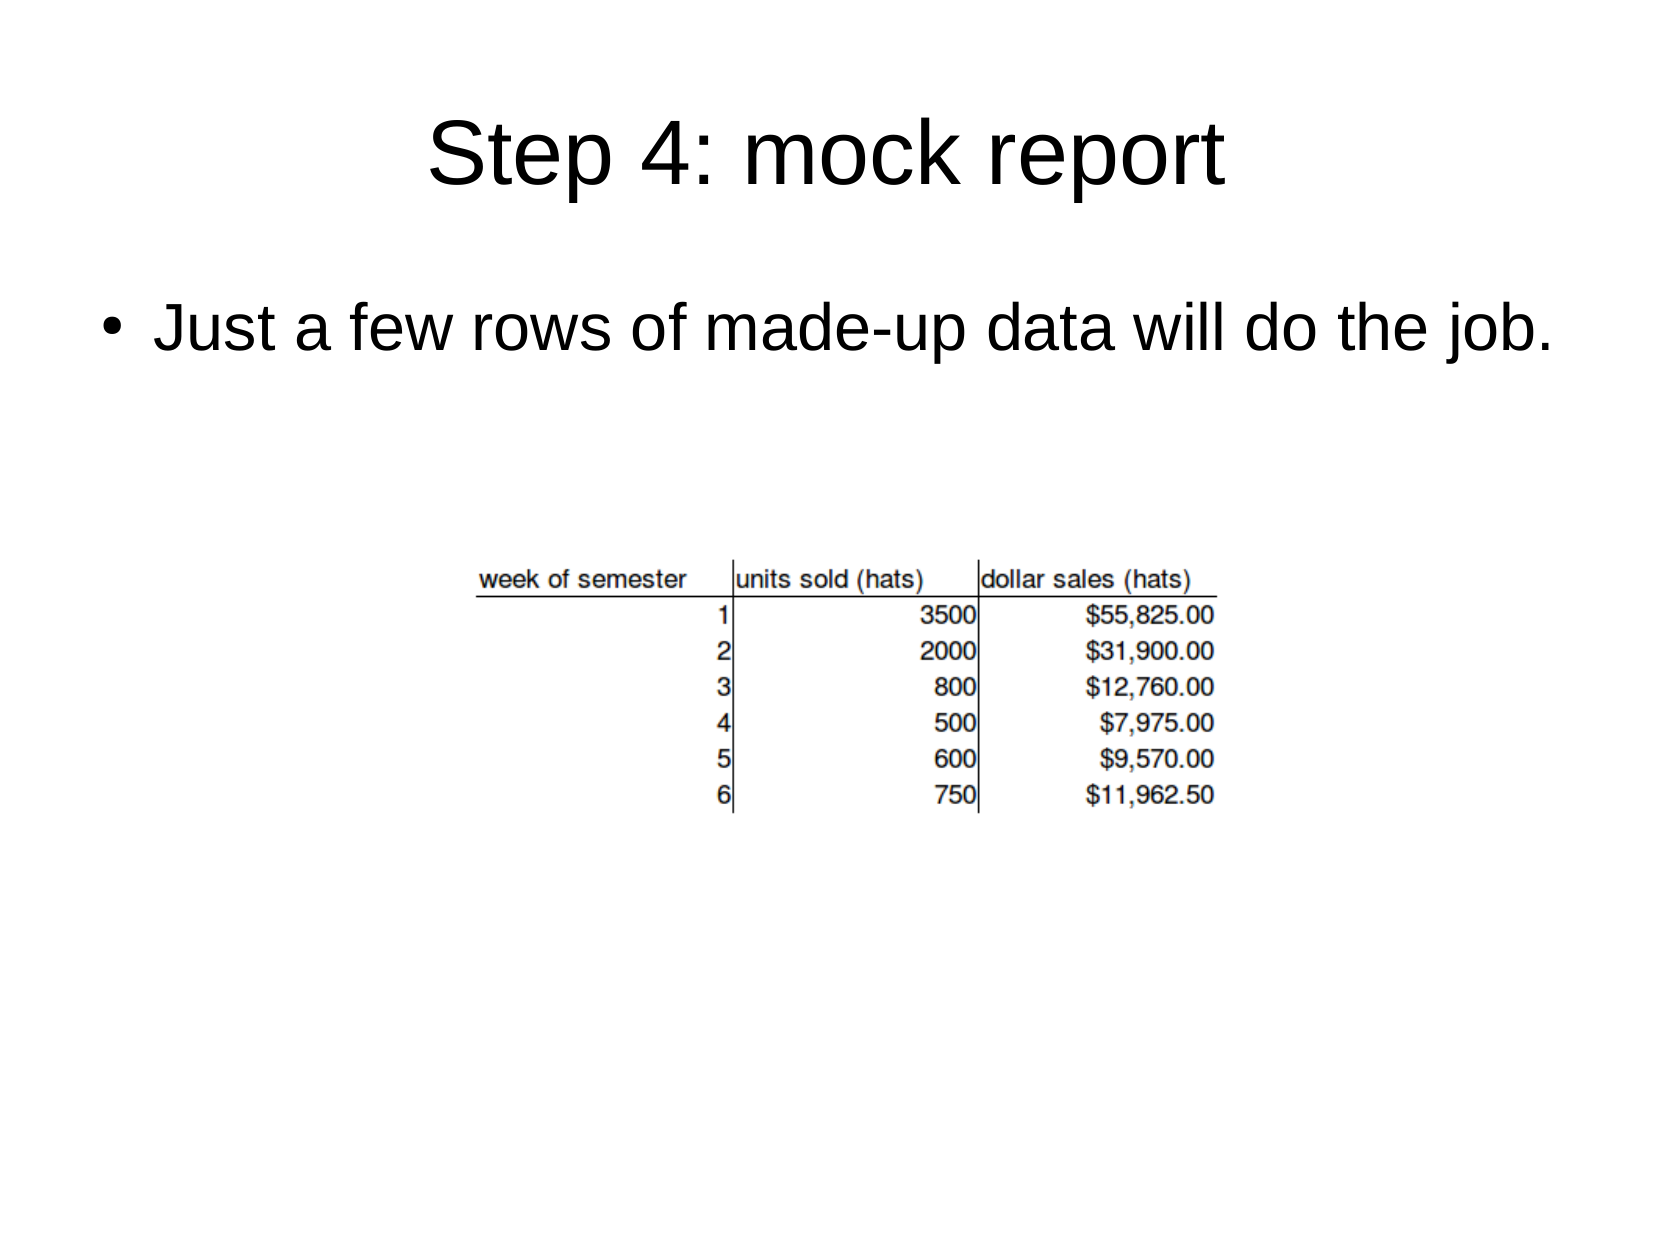

# Step 4: mock report
Just a few rows of made-up data will do the job.